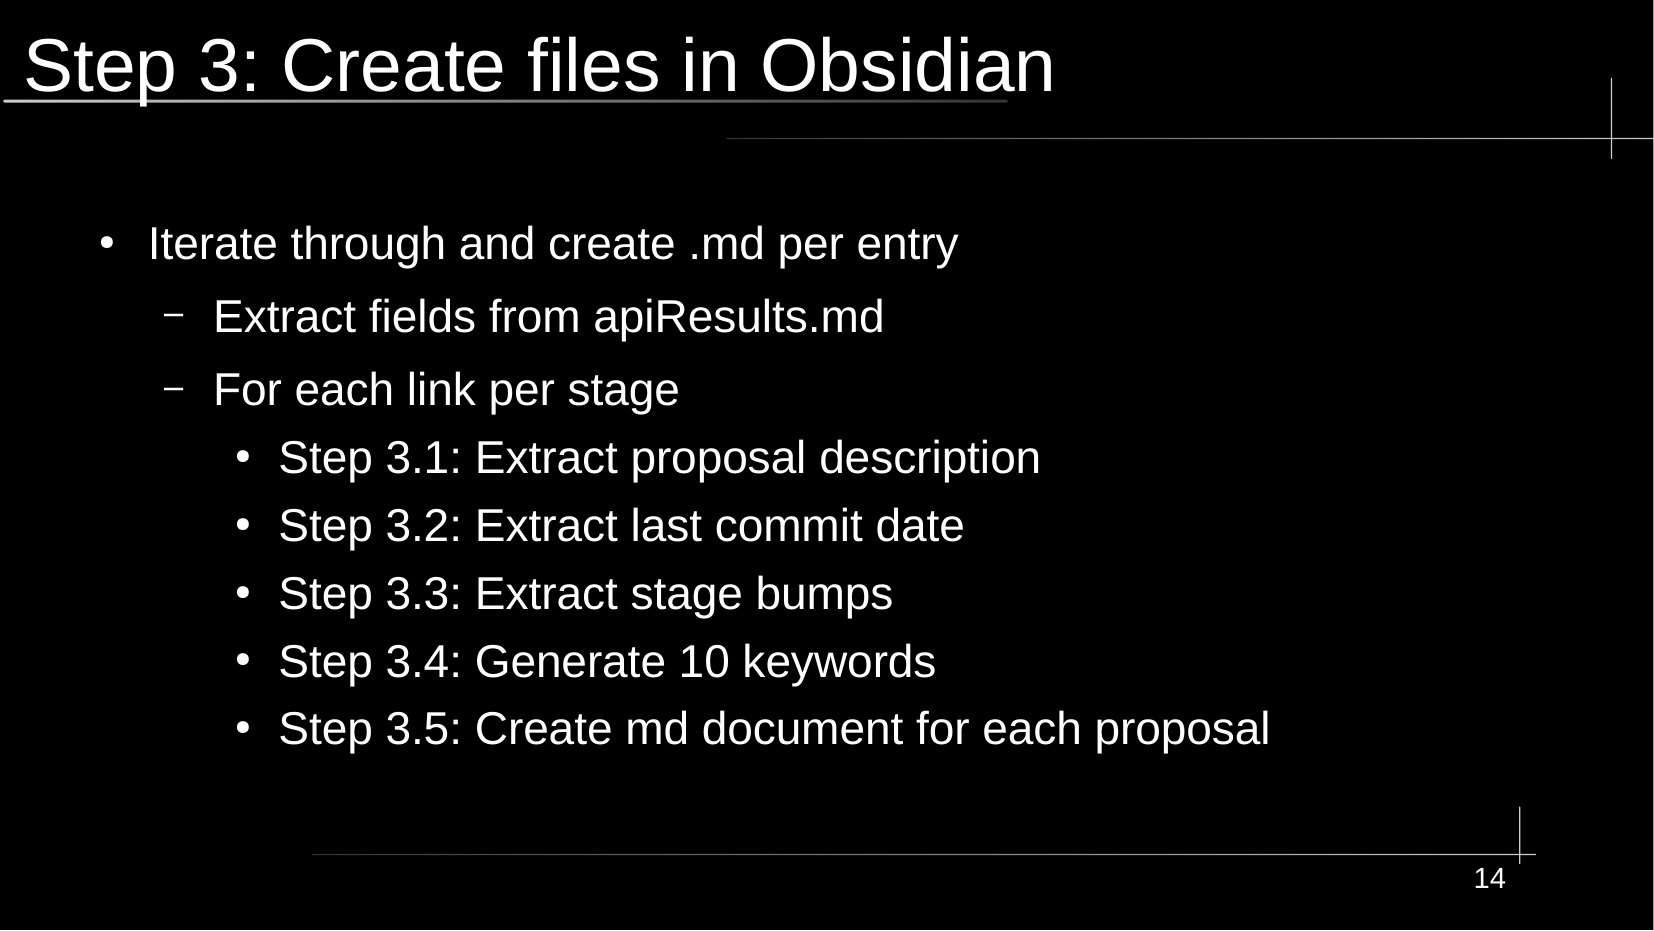

# Step 3: Create files in Obsidian
Iterate through and create .md per entry
Extract fields from apiResults.md
For each link per stage
Step 3.1: Extract proposal description
Step 3.2: Extract last commit date
Step 3.3: Extract stage bumps
Step 3.4: Generate 10 keywords
Step 3.5: Create md document for each proposal
14